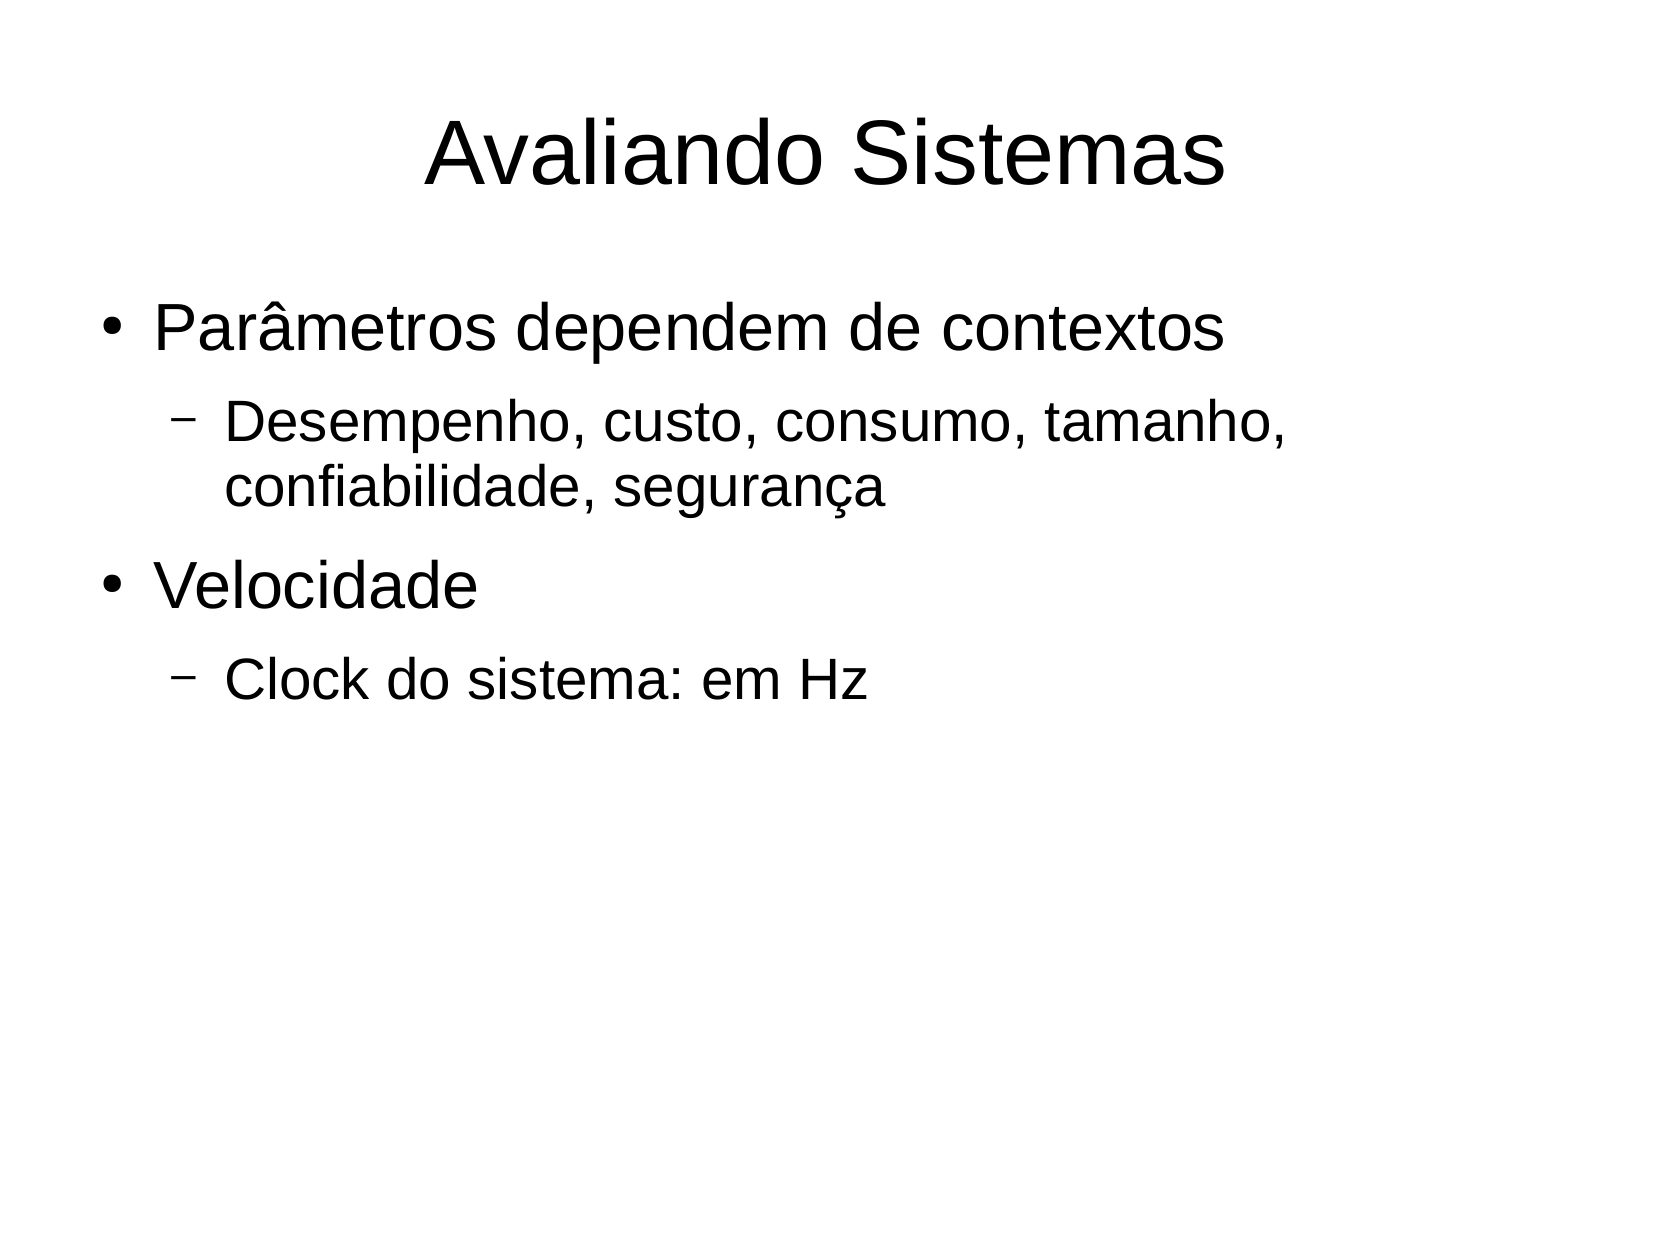

# Avaliando Sistemas
Parâmetros dependem de contextos
Desempenho, custo, consumo, tamanho, confiabilidade, segurança
Velocidade
Clock do sistema: em Hz